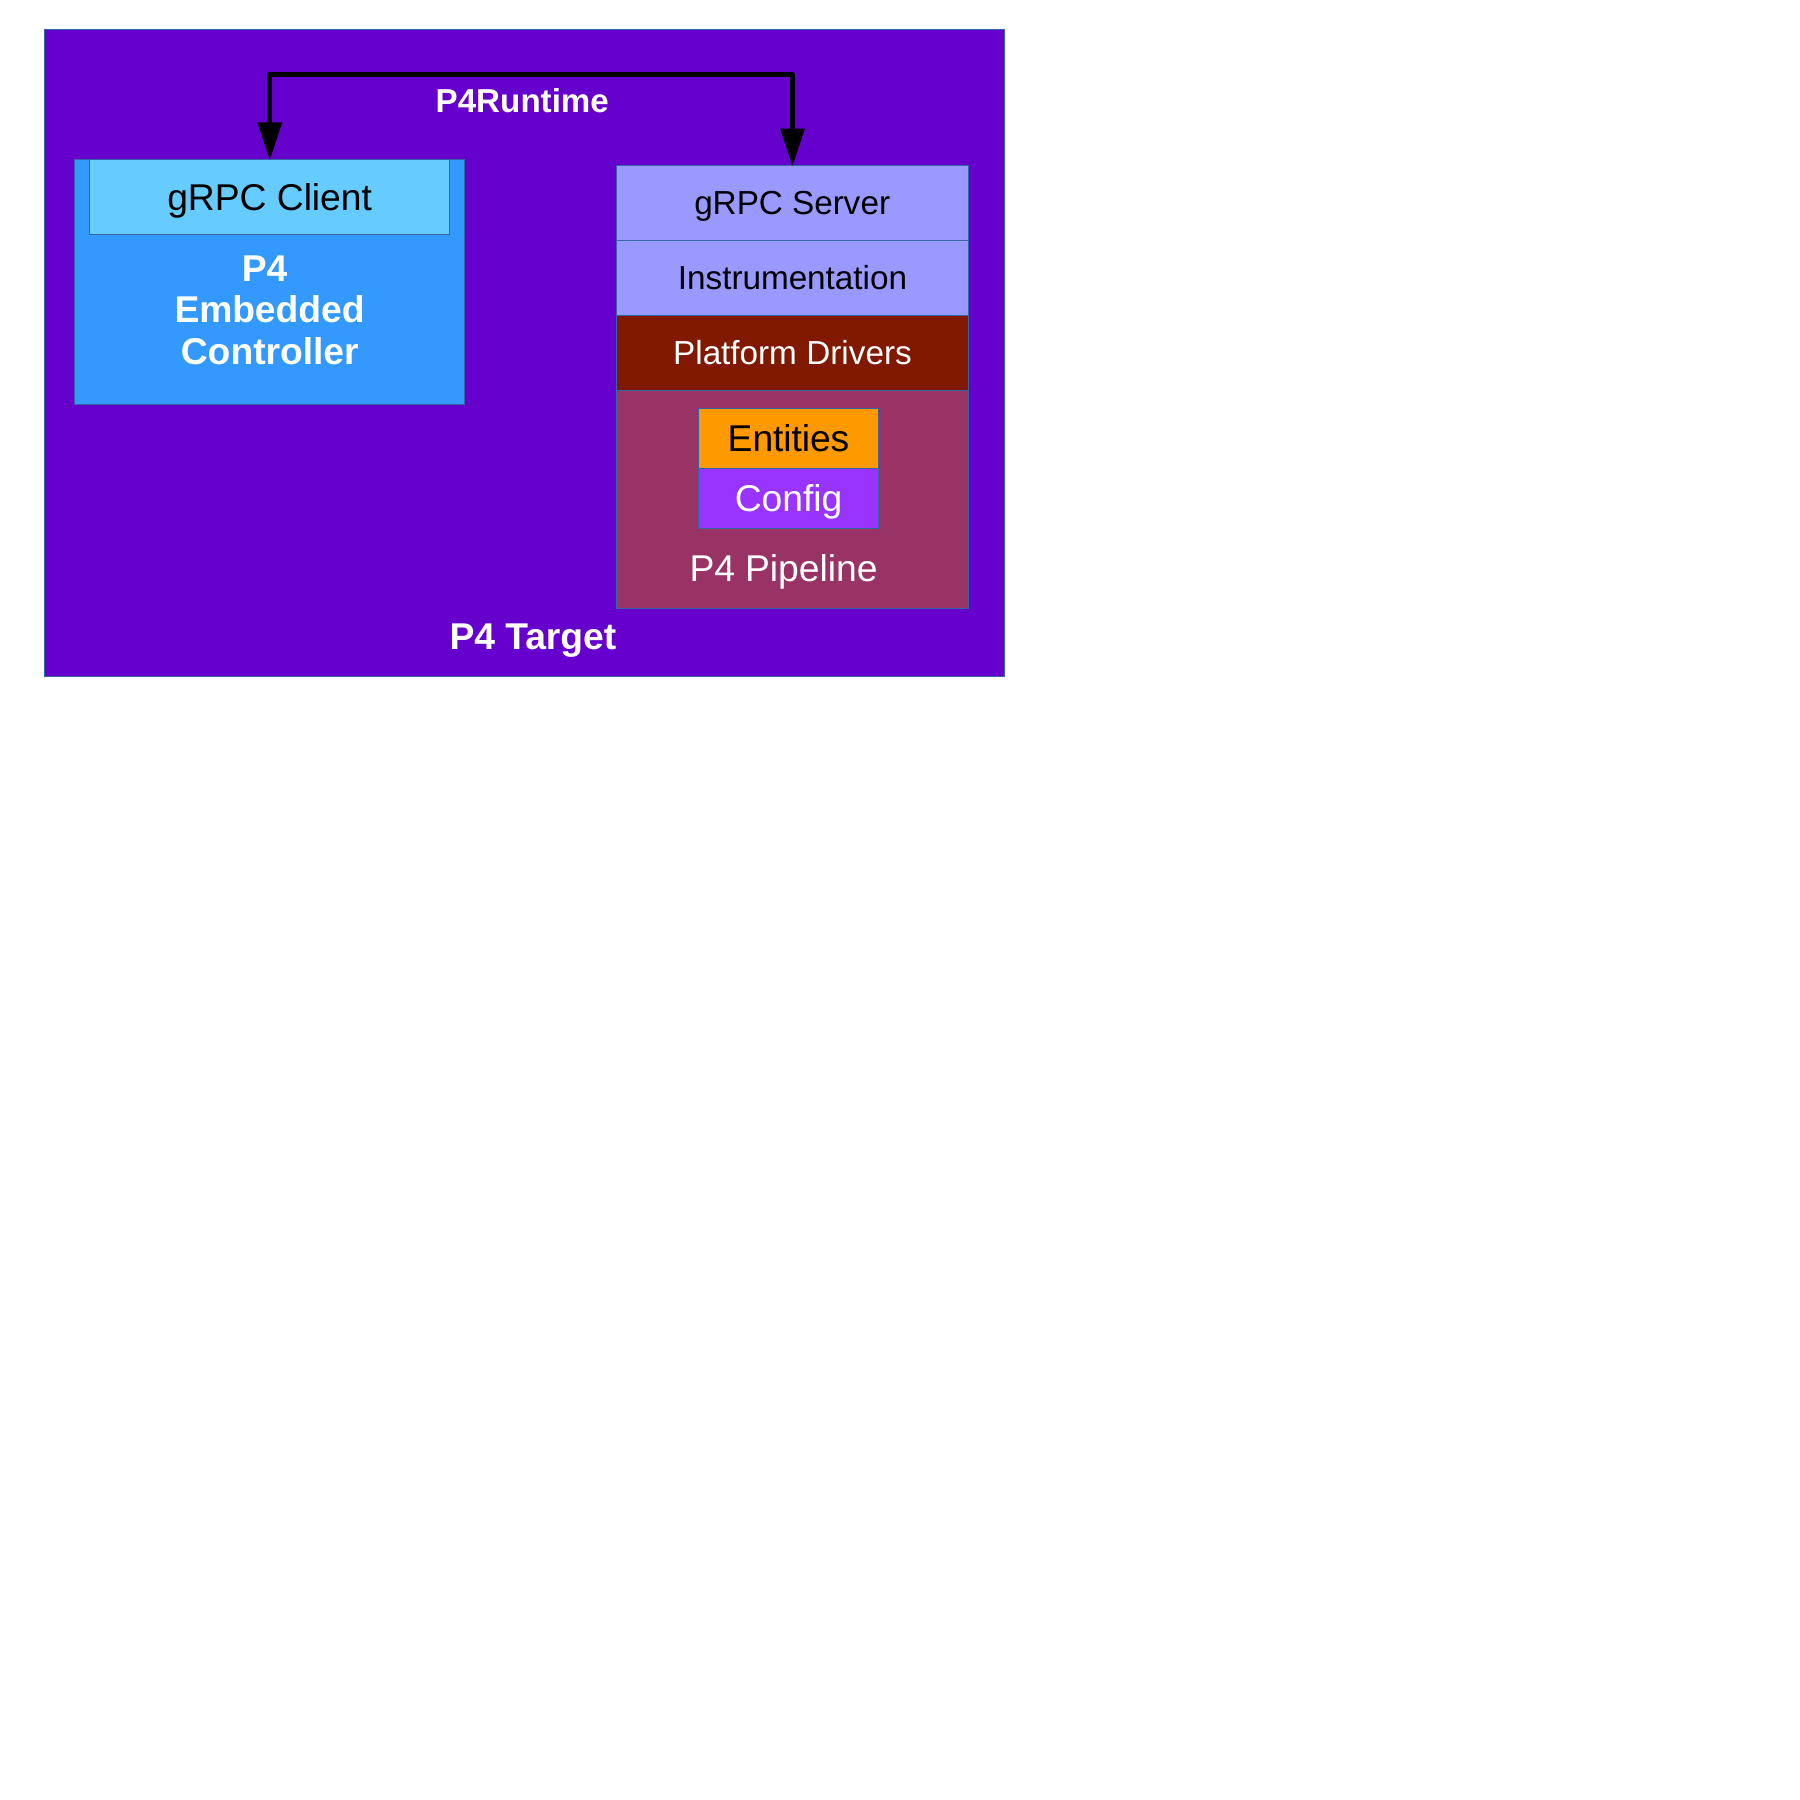

P4Runtime
gRPC Client
gRPC Server
P4
Embedded
Controller
Instrumentation
Platform Drivers
Entities
Config
P4 Pipeline
P4 Target